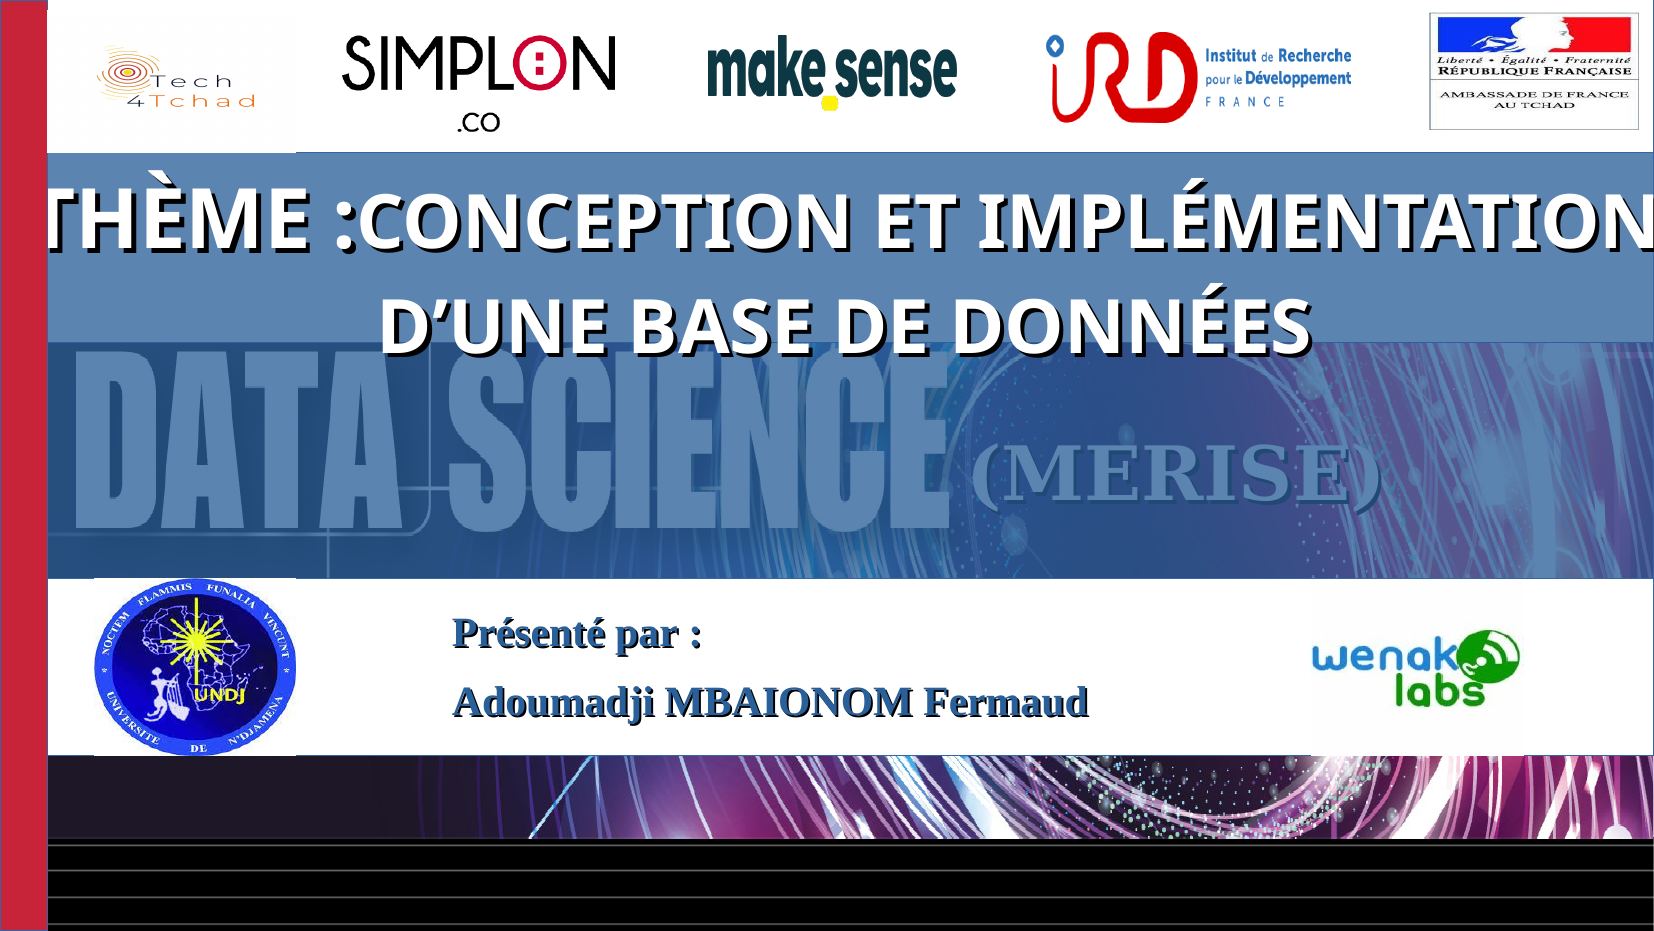

THÈME :CONCEPTION ET IMPLÉMENTATION D’UNE BASE DE DONNÉES
(MERISE)
Présenté par :
Adoumadji MBAIONOM Fermaud